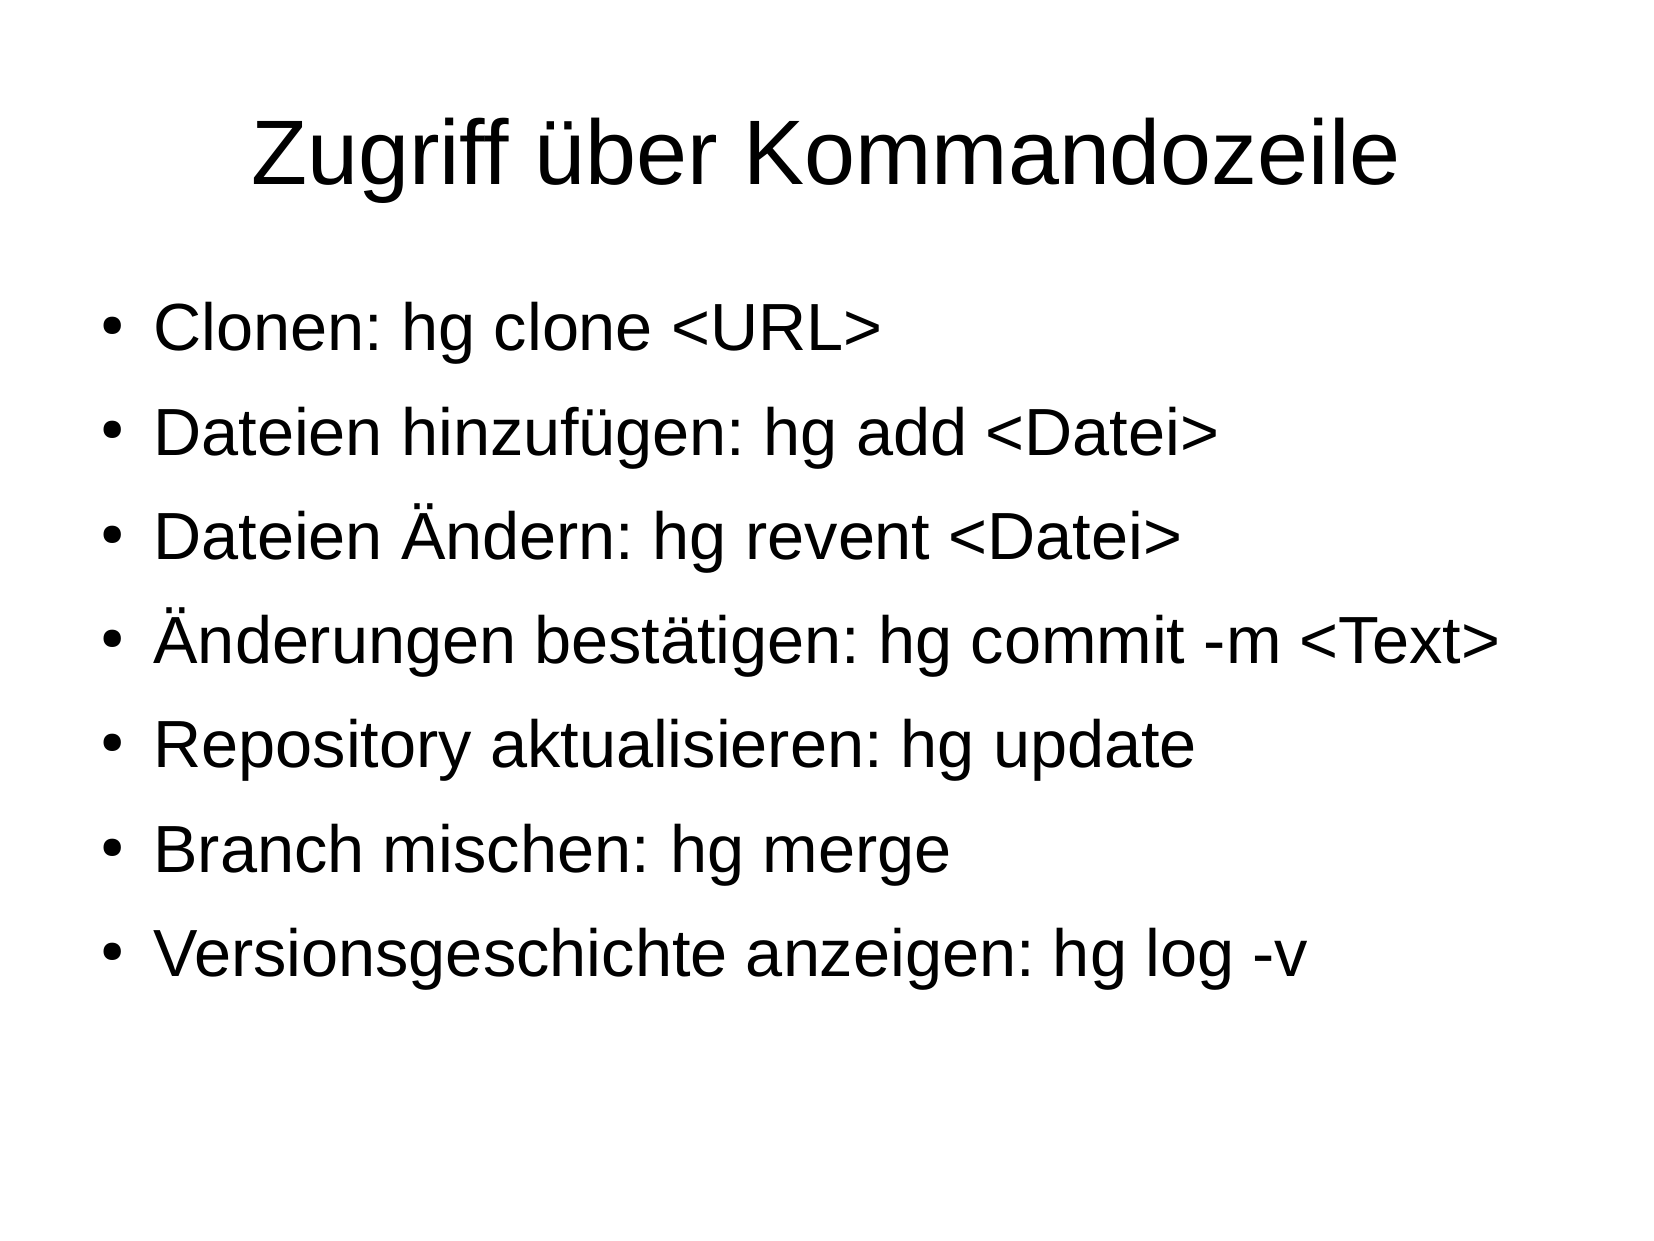

# Zugriff über Kommandozeile
Clonen: hg clone <URL>
Dateien hinzufügen: hg add <Datei>
Dateien Ändern: hg revent <Datei>
Änderungen bestätigen: hg commit -m <Text>
Repository aktualisieren: hg update
Branch mischen: 	hg merge
Versionsgeschichte anzeigen: hg log -v